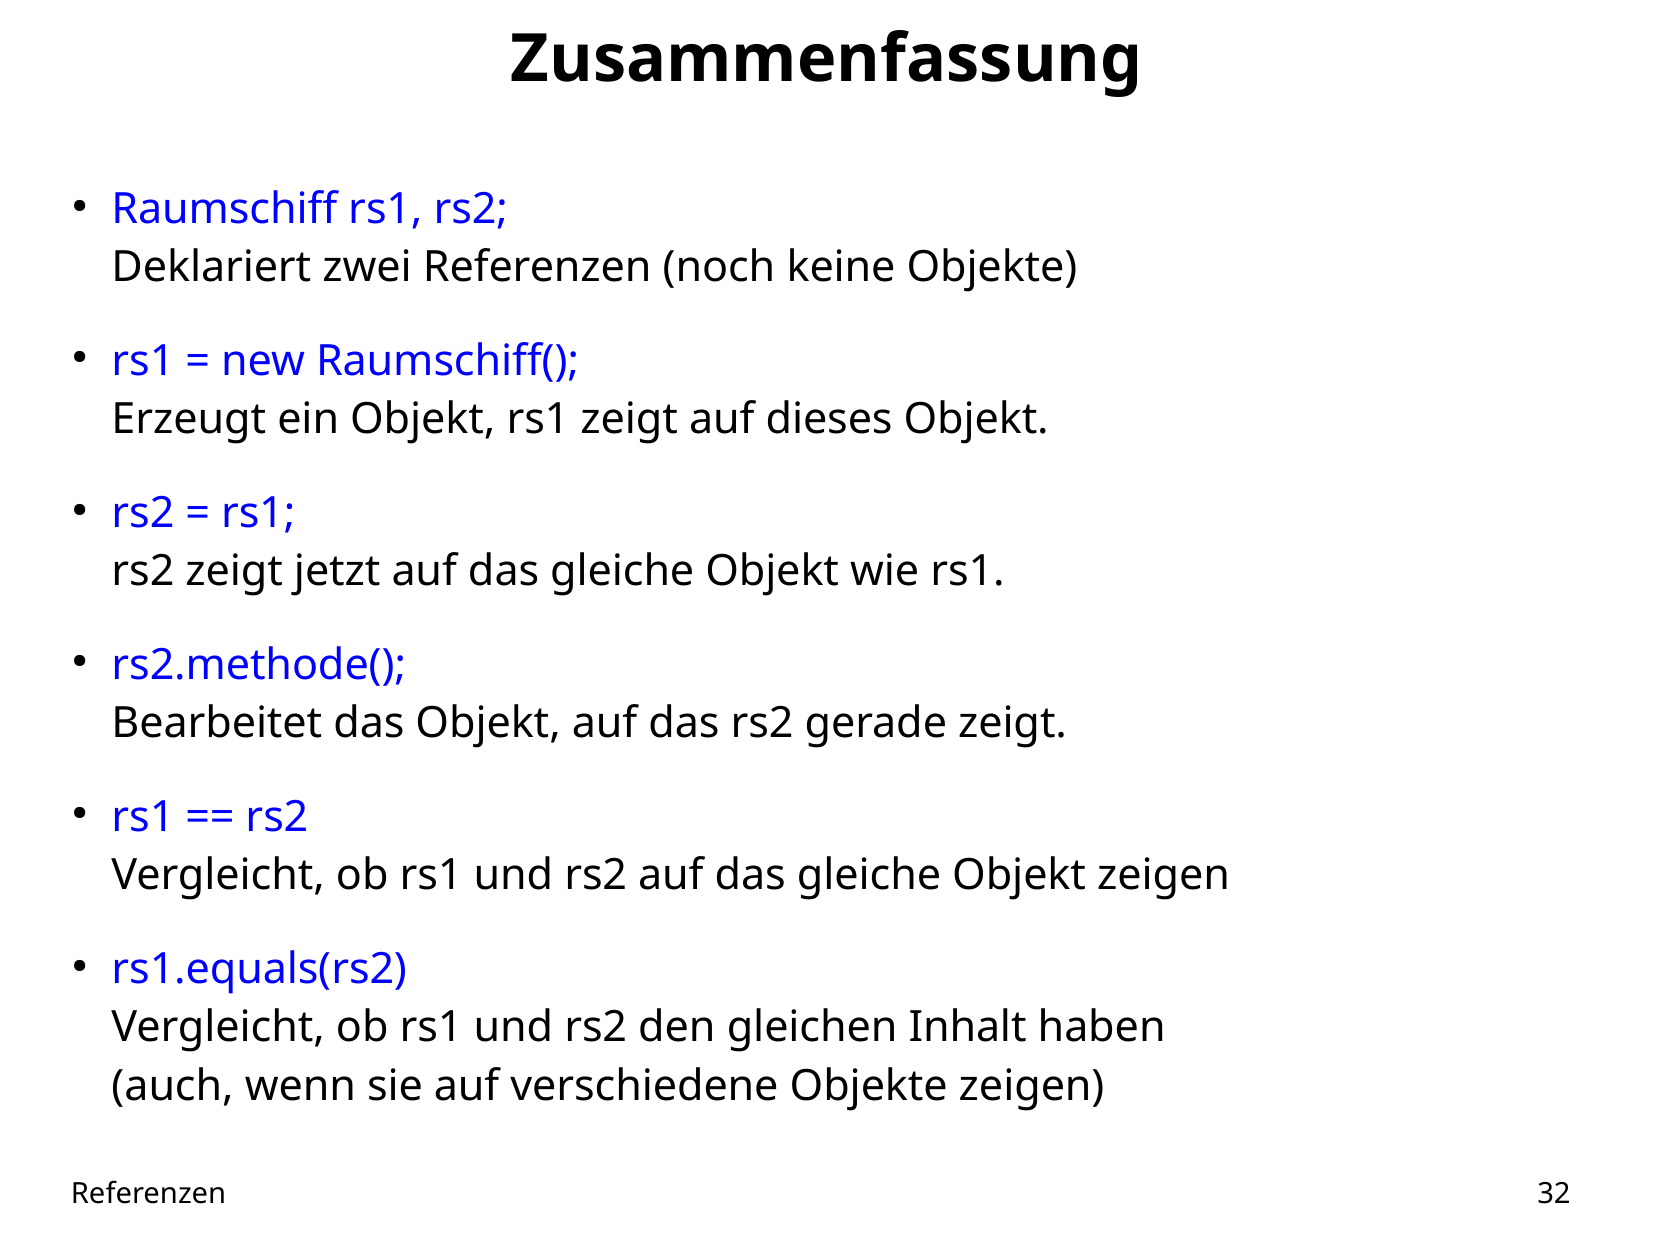

# Zusammenfassung
Raumschiff rs1, rs2;
Deklariert zwei Referenzen (noch keine Objekte)
rs1 = new Raumschiff();
Erzeugt ein Objekt, rs1 zeigt auf dieses Objekt.
rs2 = rs1;
rs2 zeigt jetzt auf das gleiche Objekt wie rs1.
rs2.methode();
Bearbeitet das Objekt, auf das rs2 gerade zeigt.
rs1 == rs2
Vergleicht, ob rs1 und rs2 auf das gleiche Objekt zeigen
rs1.equals(rs2)
Vergleicht, ob rs1 und rs2 den gleichen Inhalt haben
(auch, wenn sie auf verschiedene Objekte zeigen)
Referenzen
32